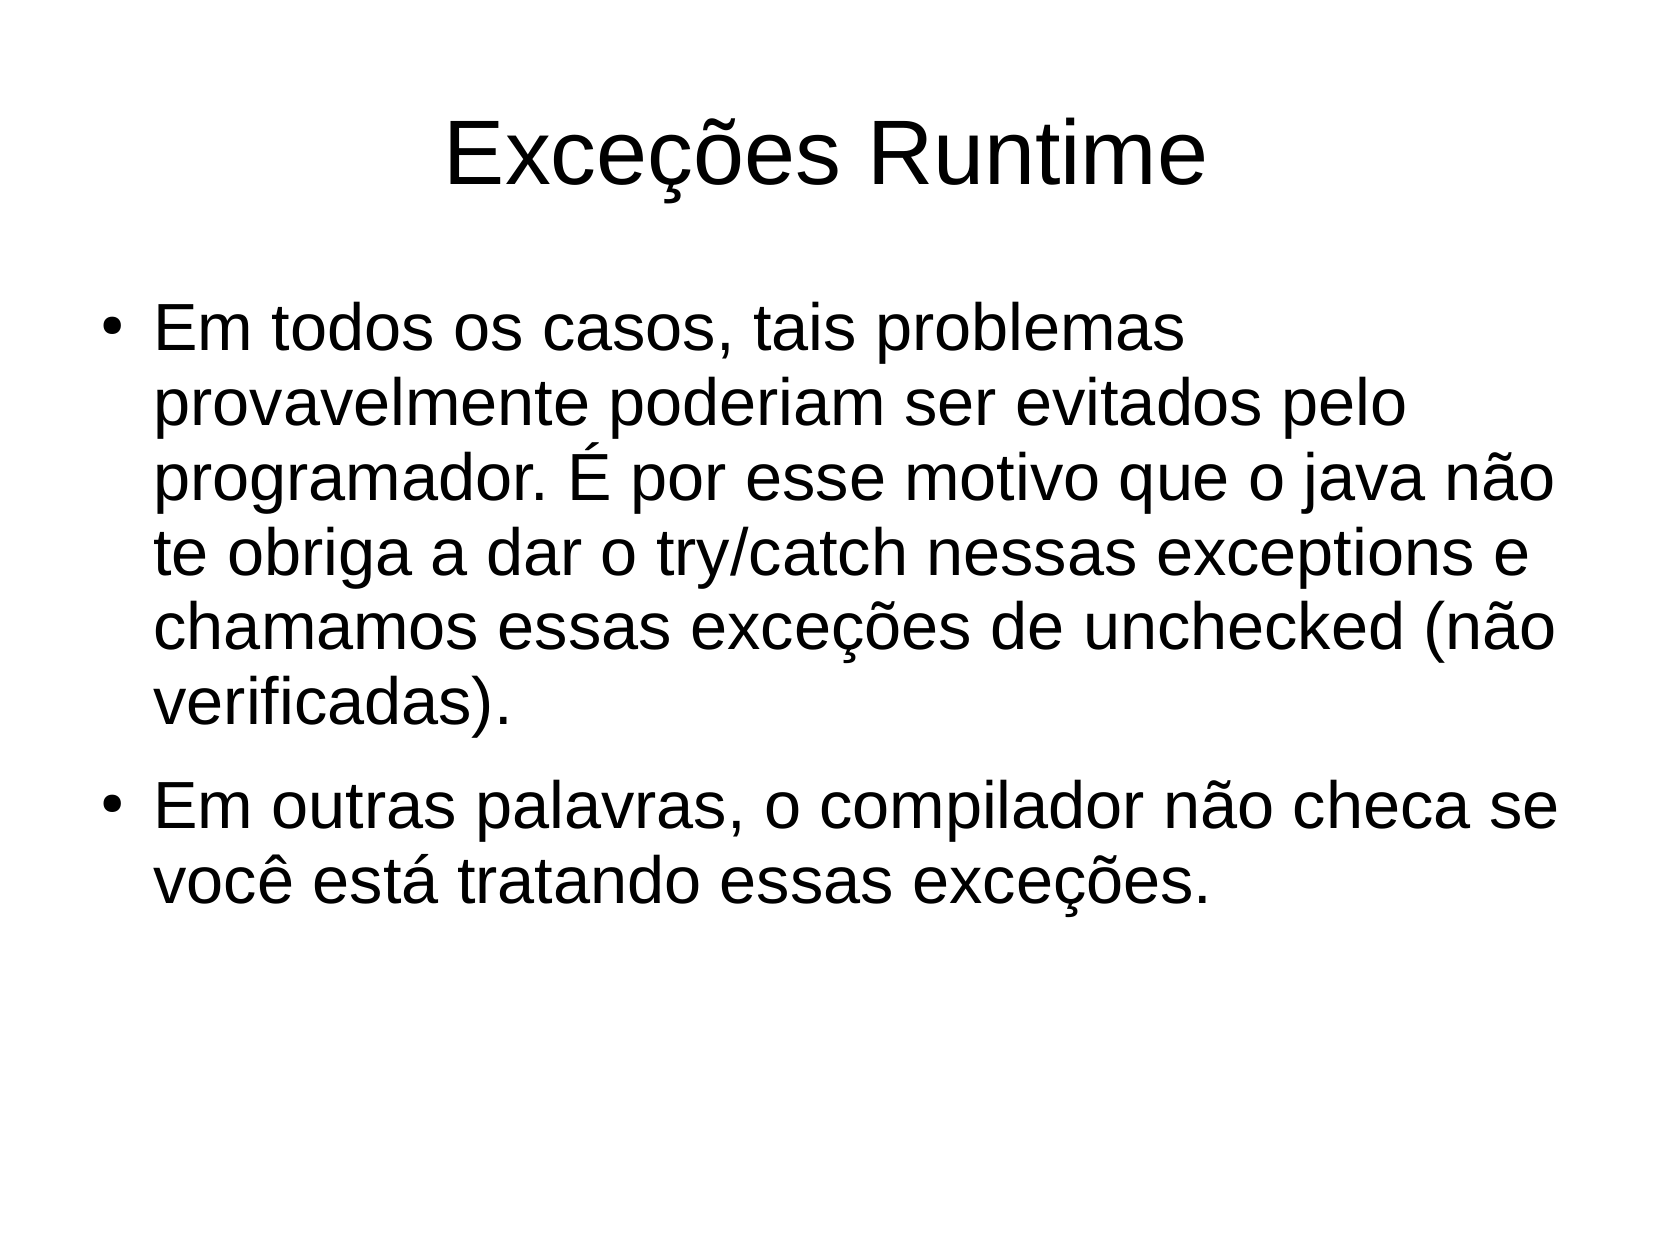

# Exceções Runtime
Em todos os casos, tais problemas provavelmente poderiam ser evitados pelo programador. É por esse motivo que o java não te obriga a dar o try/catch nessas exceptions e chamamos essas exceções de unchecked (não verificadas).
Em outras palavras, o compilador não checa se você está tratando essas exceções.